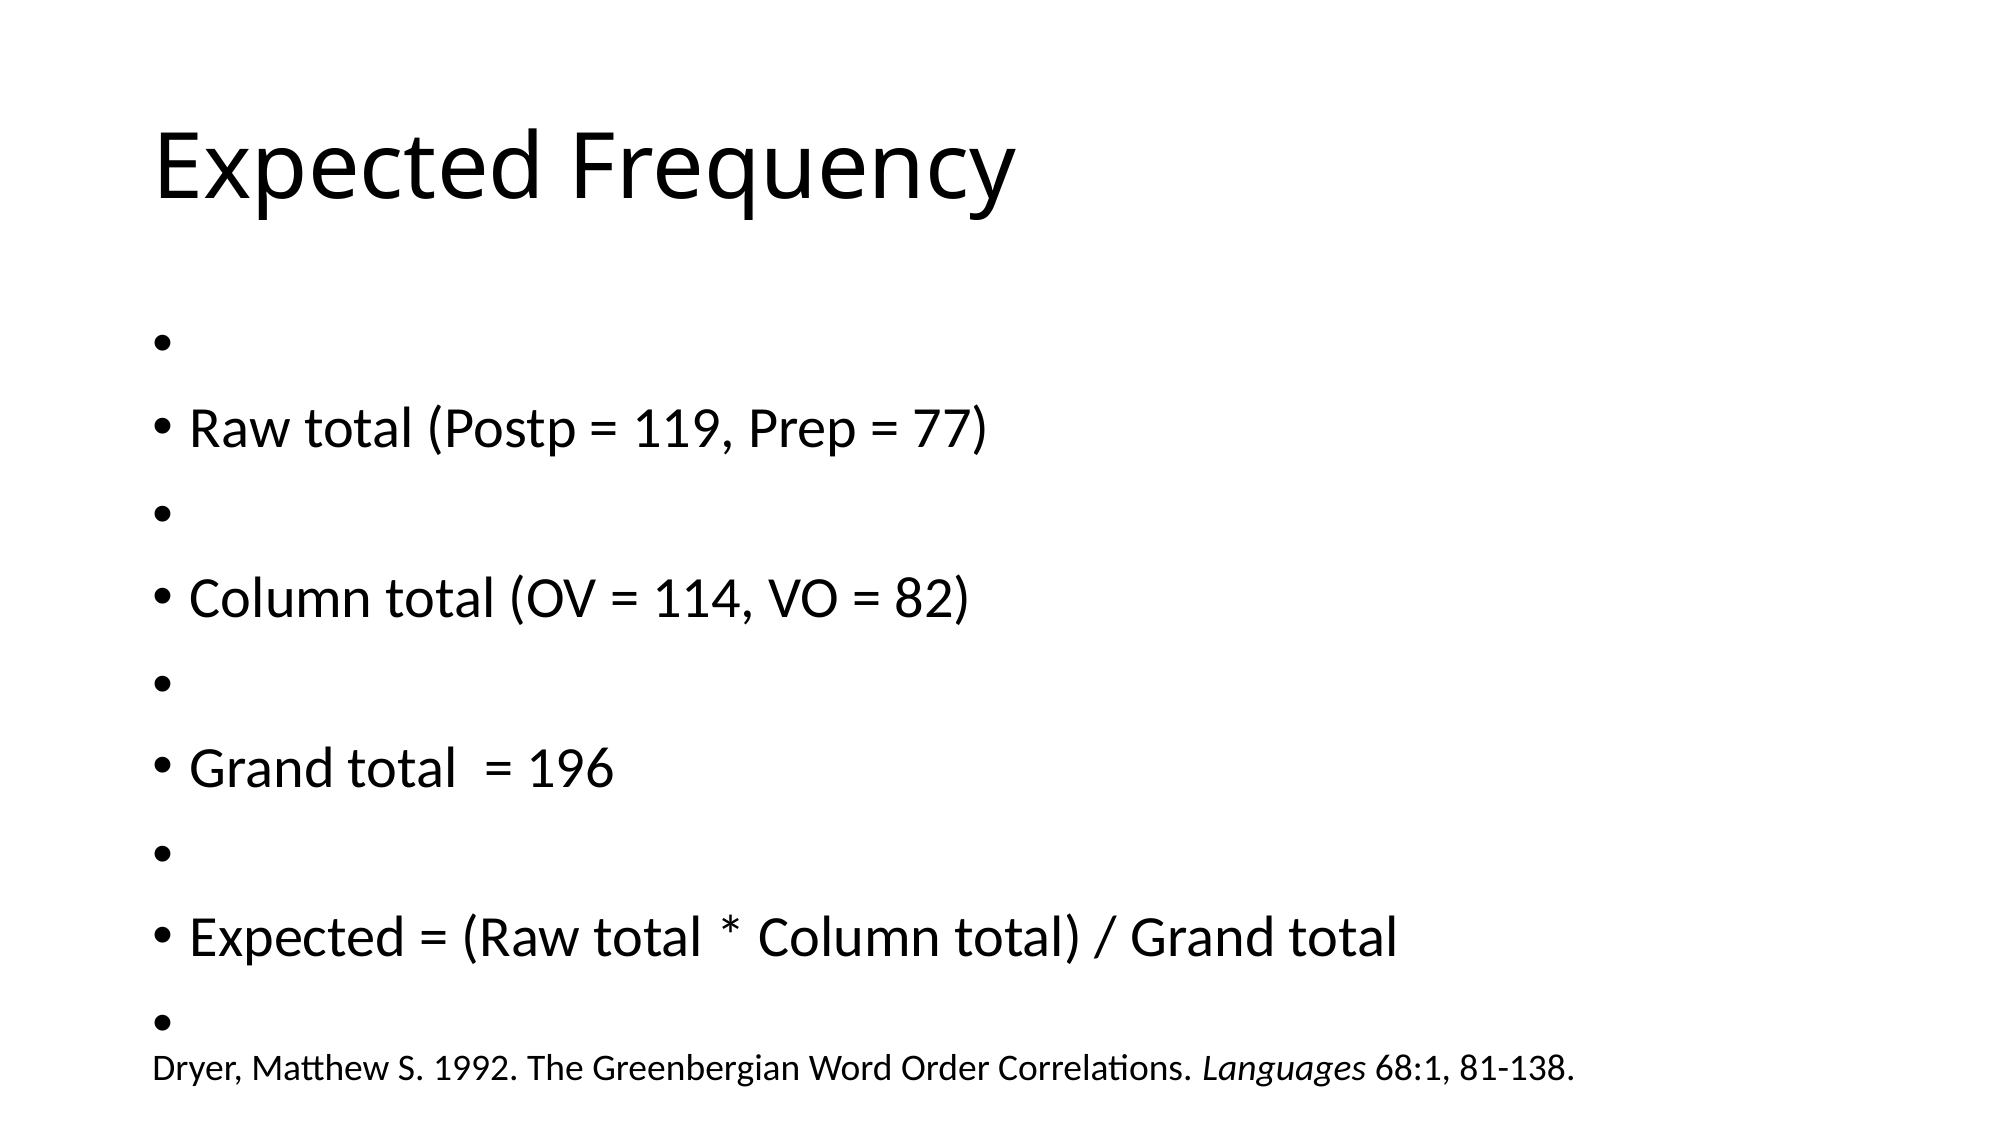

# Expected Frequency
Raw total (Postp = 119, Prep = 77)
Column total (OV = 114, VO = 82)
Grand total = 196
Expected = (Raw total * Column total) / Grand total
Dryer, Matthew S. 1992. The Greenbergian Word Order Correlations. Languages 68:1, 81-138.